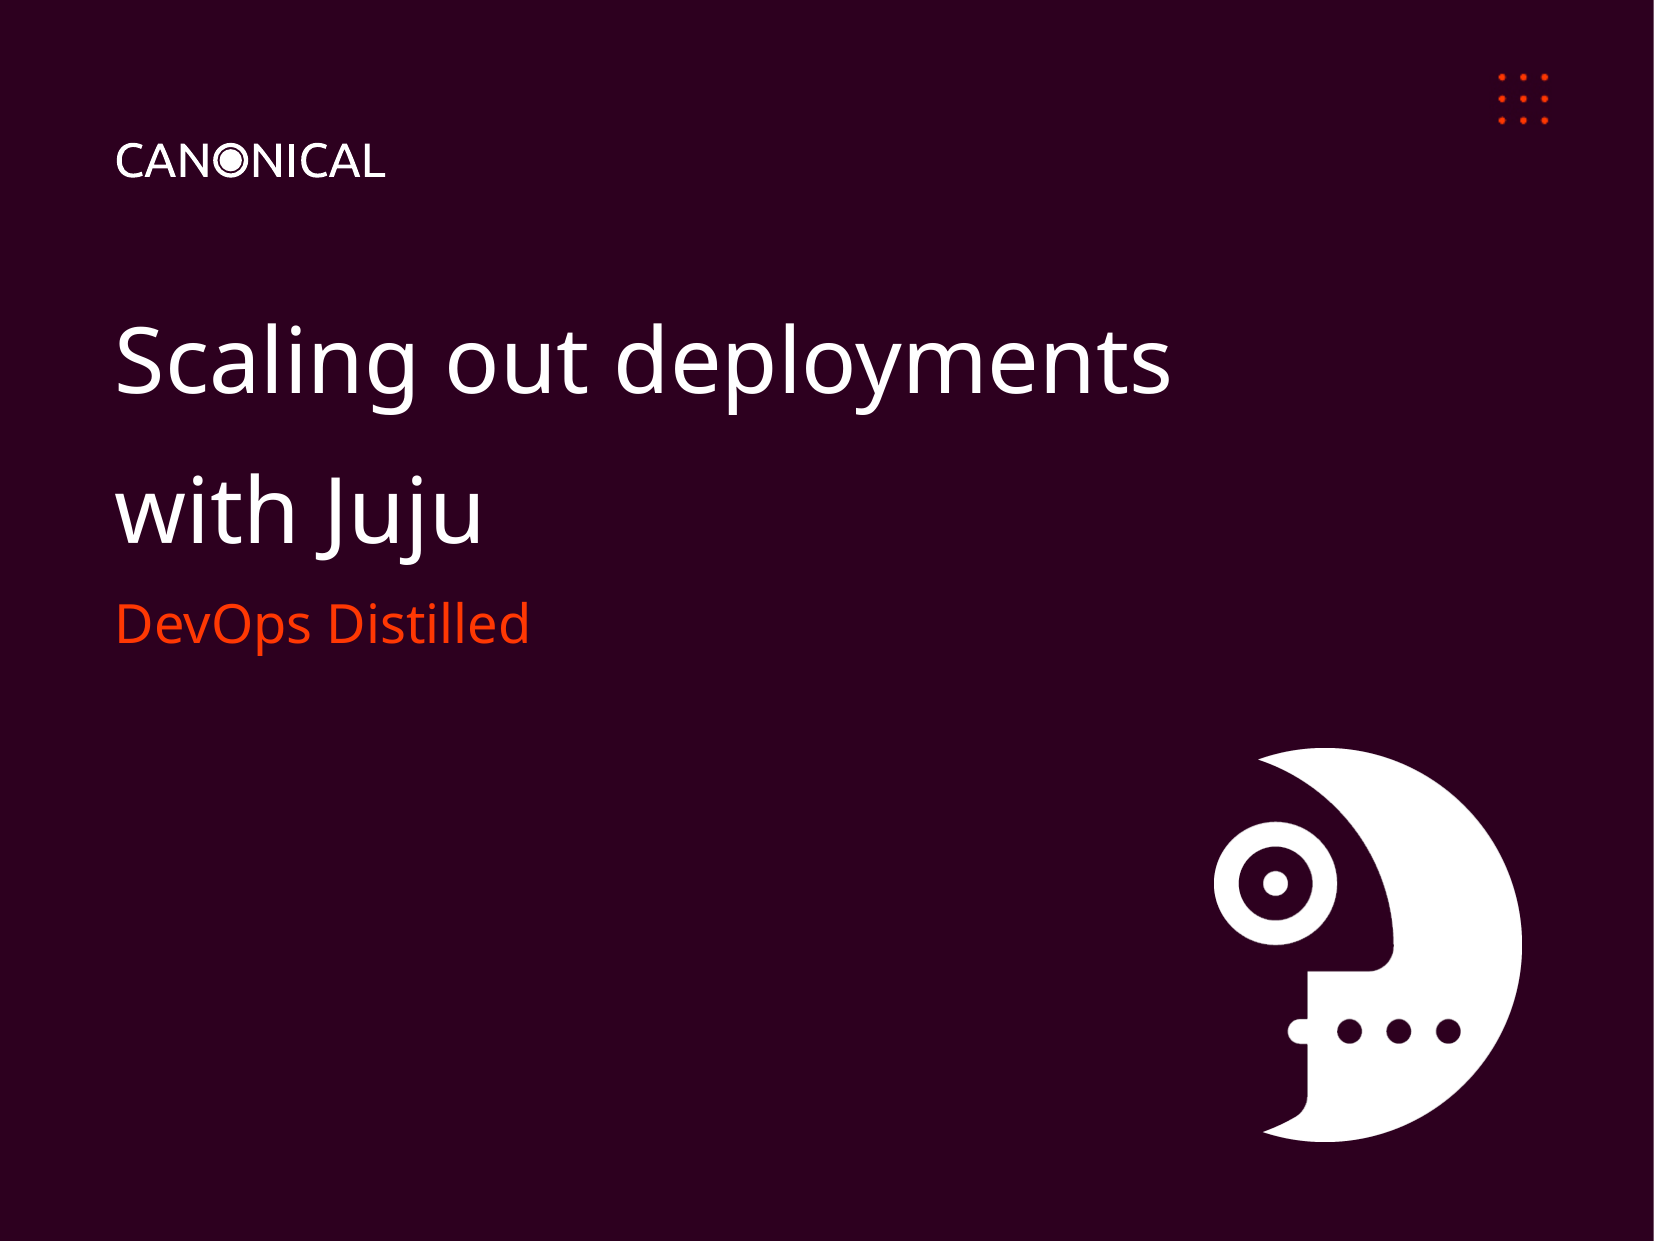

# Scaling out deployments with Juju DevOps Distilled